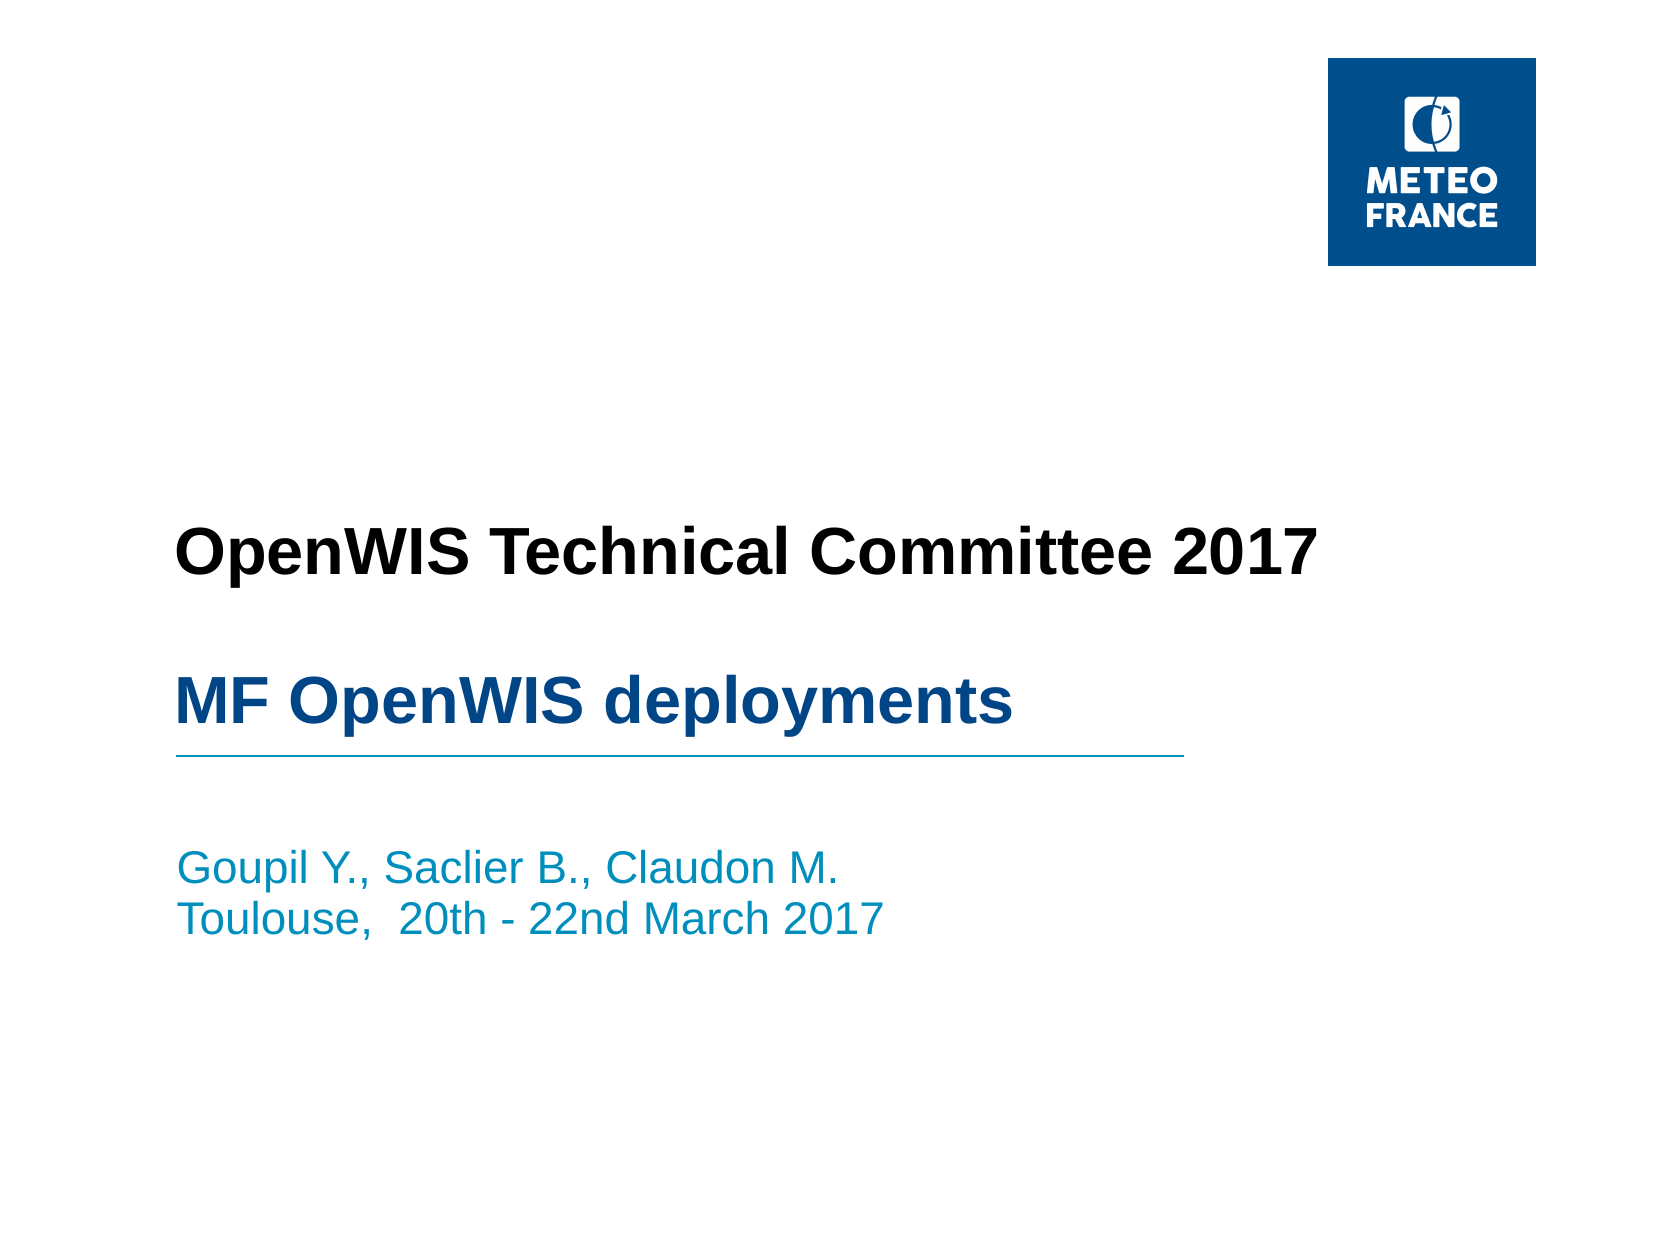

# OpenWIS Technical Committee 2017 MF OpenWIS deployments
Goupil Y., Saclier B., Claudon M.
Toulouse, 20th - 22nd March 2017